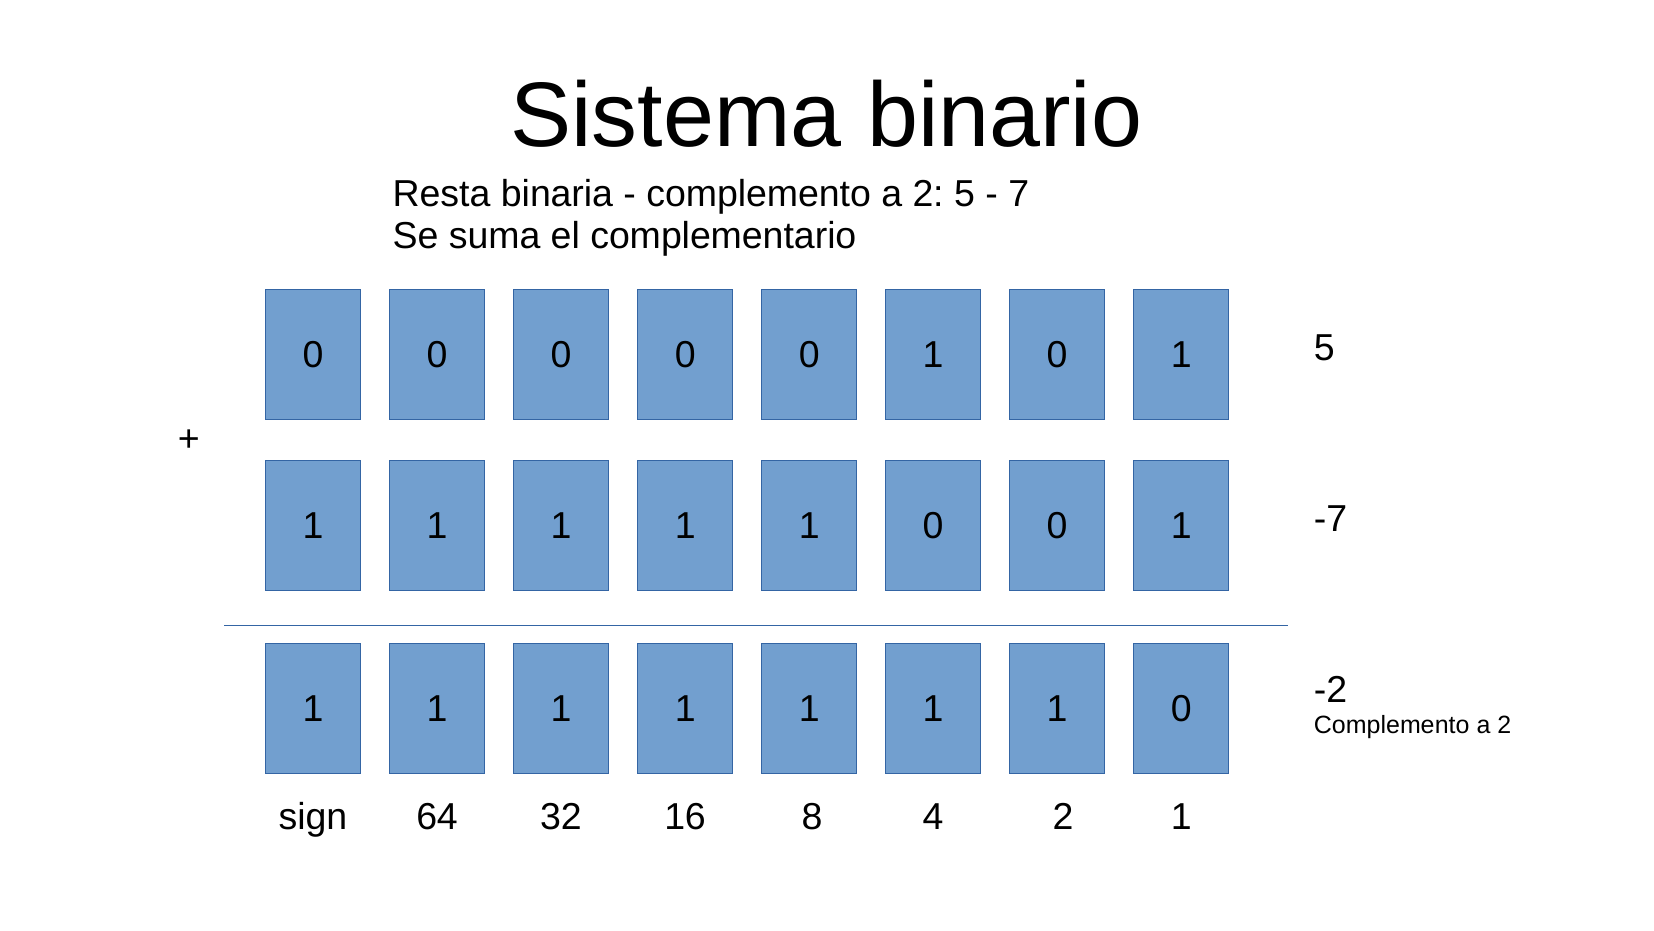

# Sistema binario
Resta binaria - complemento a 2: 5 - 7
Se suma el complementario
0
0
0
0
0
1
0
1
5
+
1
1
1
1
1
0
0
1
-7
1
1
1
1
1
1
1
0
-2
Complemento a 2
sign
64
32
16
8
4
2
1